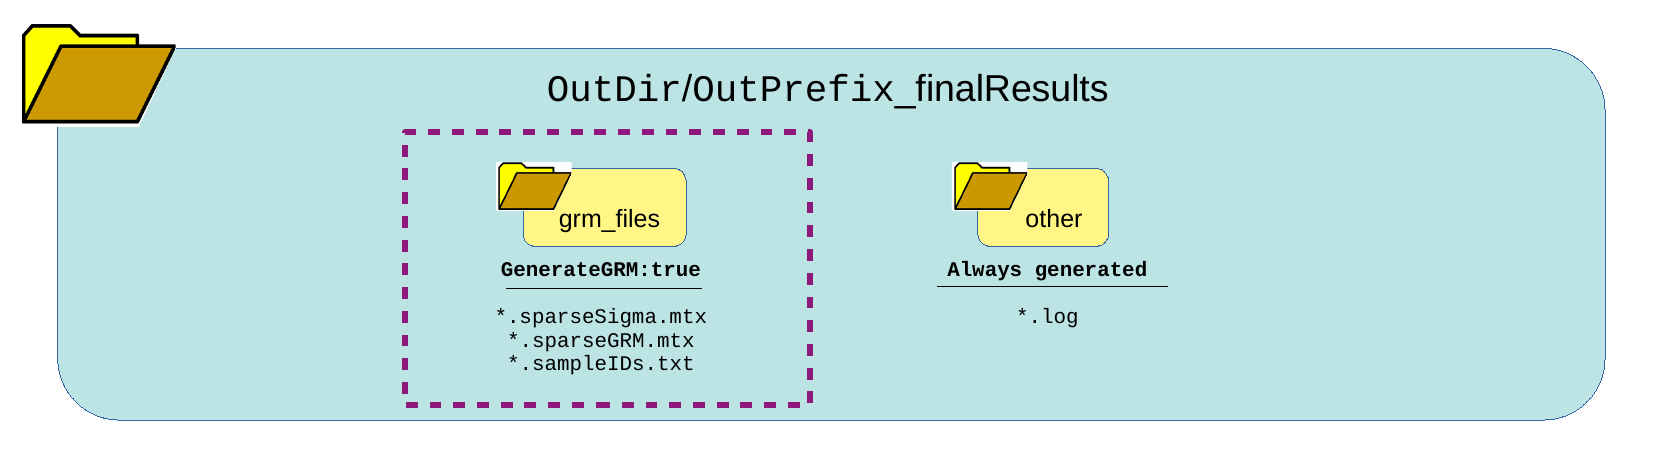

OutDir/OutPrefix_finalResults
grm_files
other
Always generated
*.log
GenerateGRM:true
*.sparseSigma.mtx
*.sparseGRM.mtx
*.sampleIDs.txt